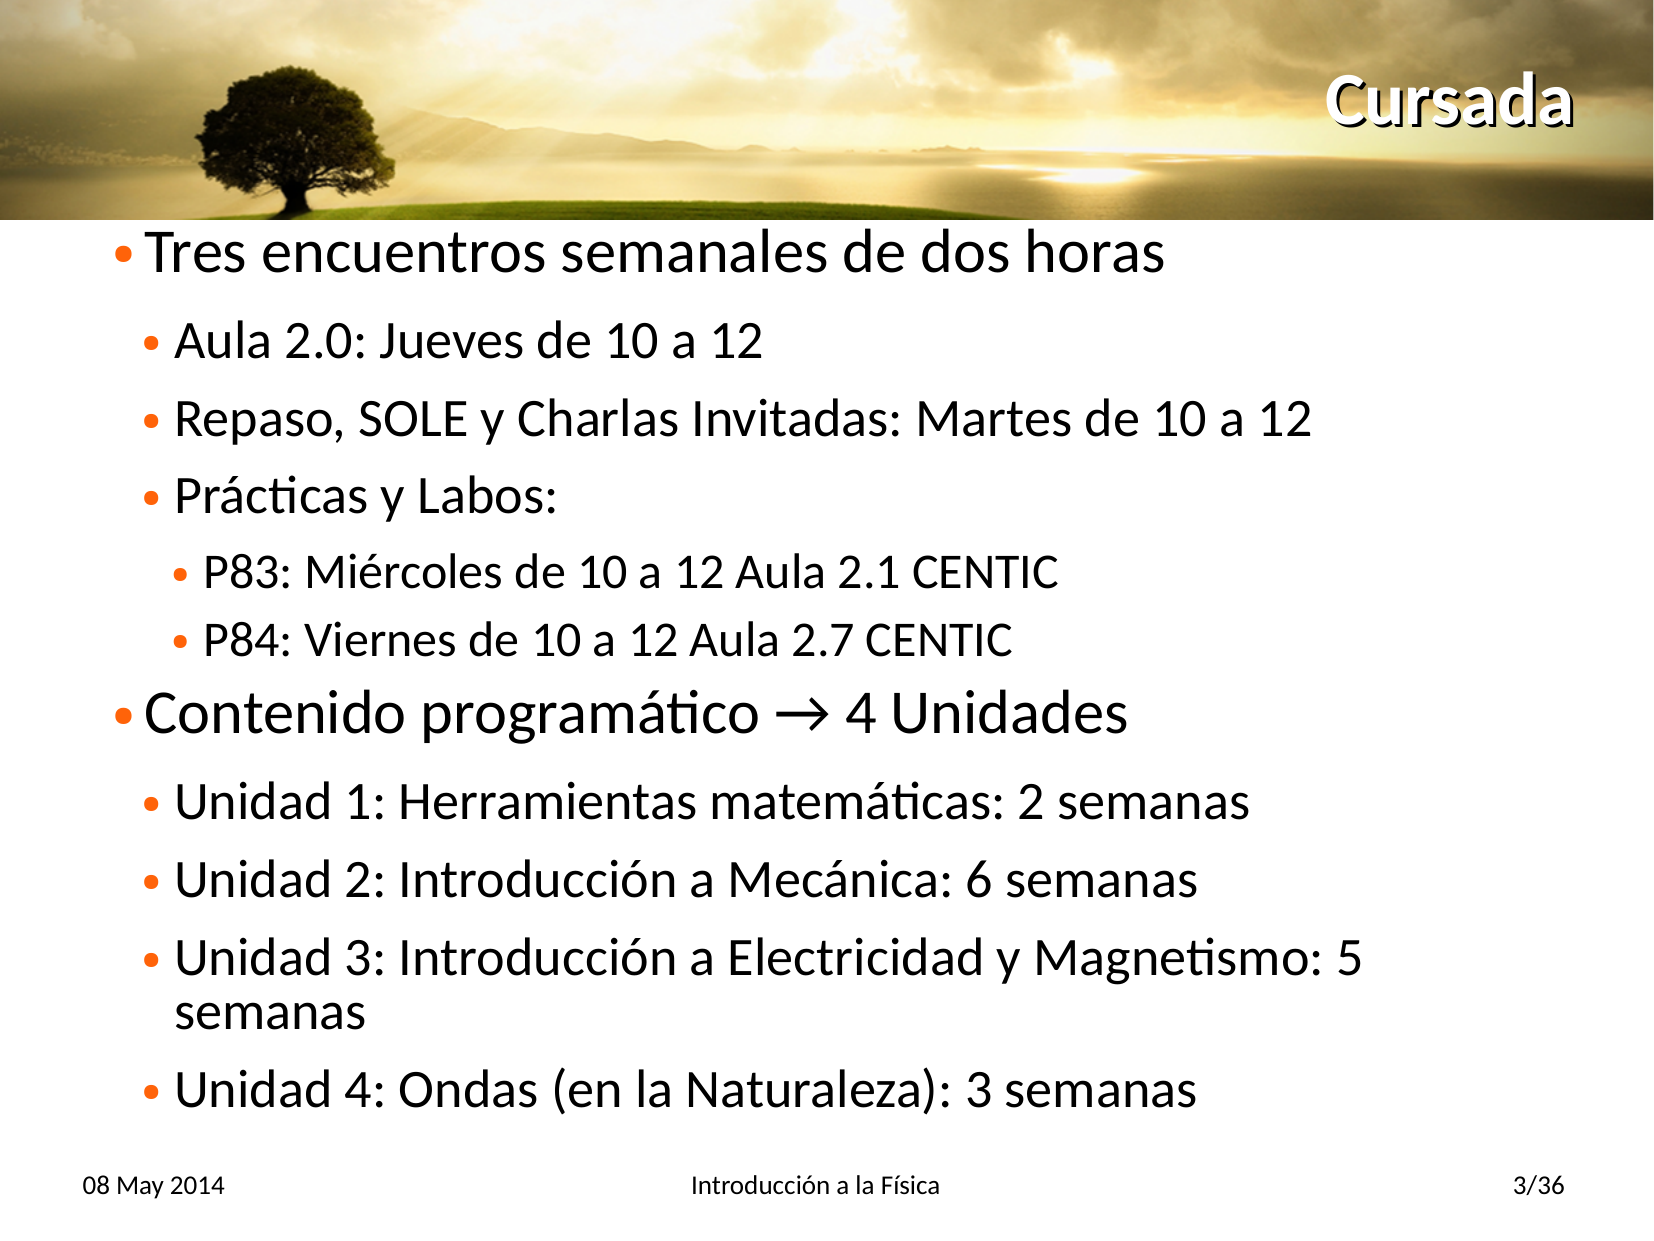

# Cursada
Tres encuentros semanales de dos horas
Aula 2.0: Jueves de 10 a 12
Repaso, SOLE y Charlas Invitadas: Martes de 10 a 12
Prácticas y Labos:
P83: Miércoles de 10 a 12 Aula 2.1 CENTIC
P84: Viernes de 10 a 12 Aula 2.7 CENTIC
Contenido programático → 4 Unidades
Unidad 1: Herramientas matemáticas: 2 semanas
Unidad 2: Introducción a Mecánica: 6 semanas
Unidad 3: Introducción a Electricidad y Magnetismo: 5 semanas
Unidad 4: Ondas (en la Naturaleza): 3 semanas
08 May 2014
Introducción a la Física
3